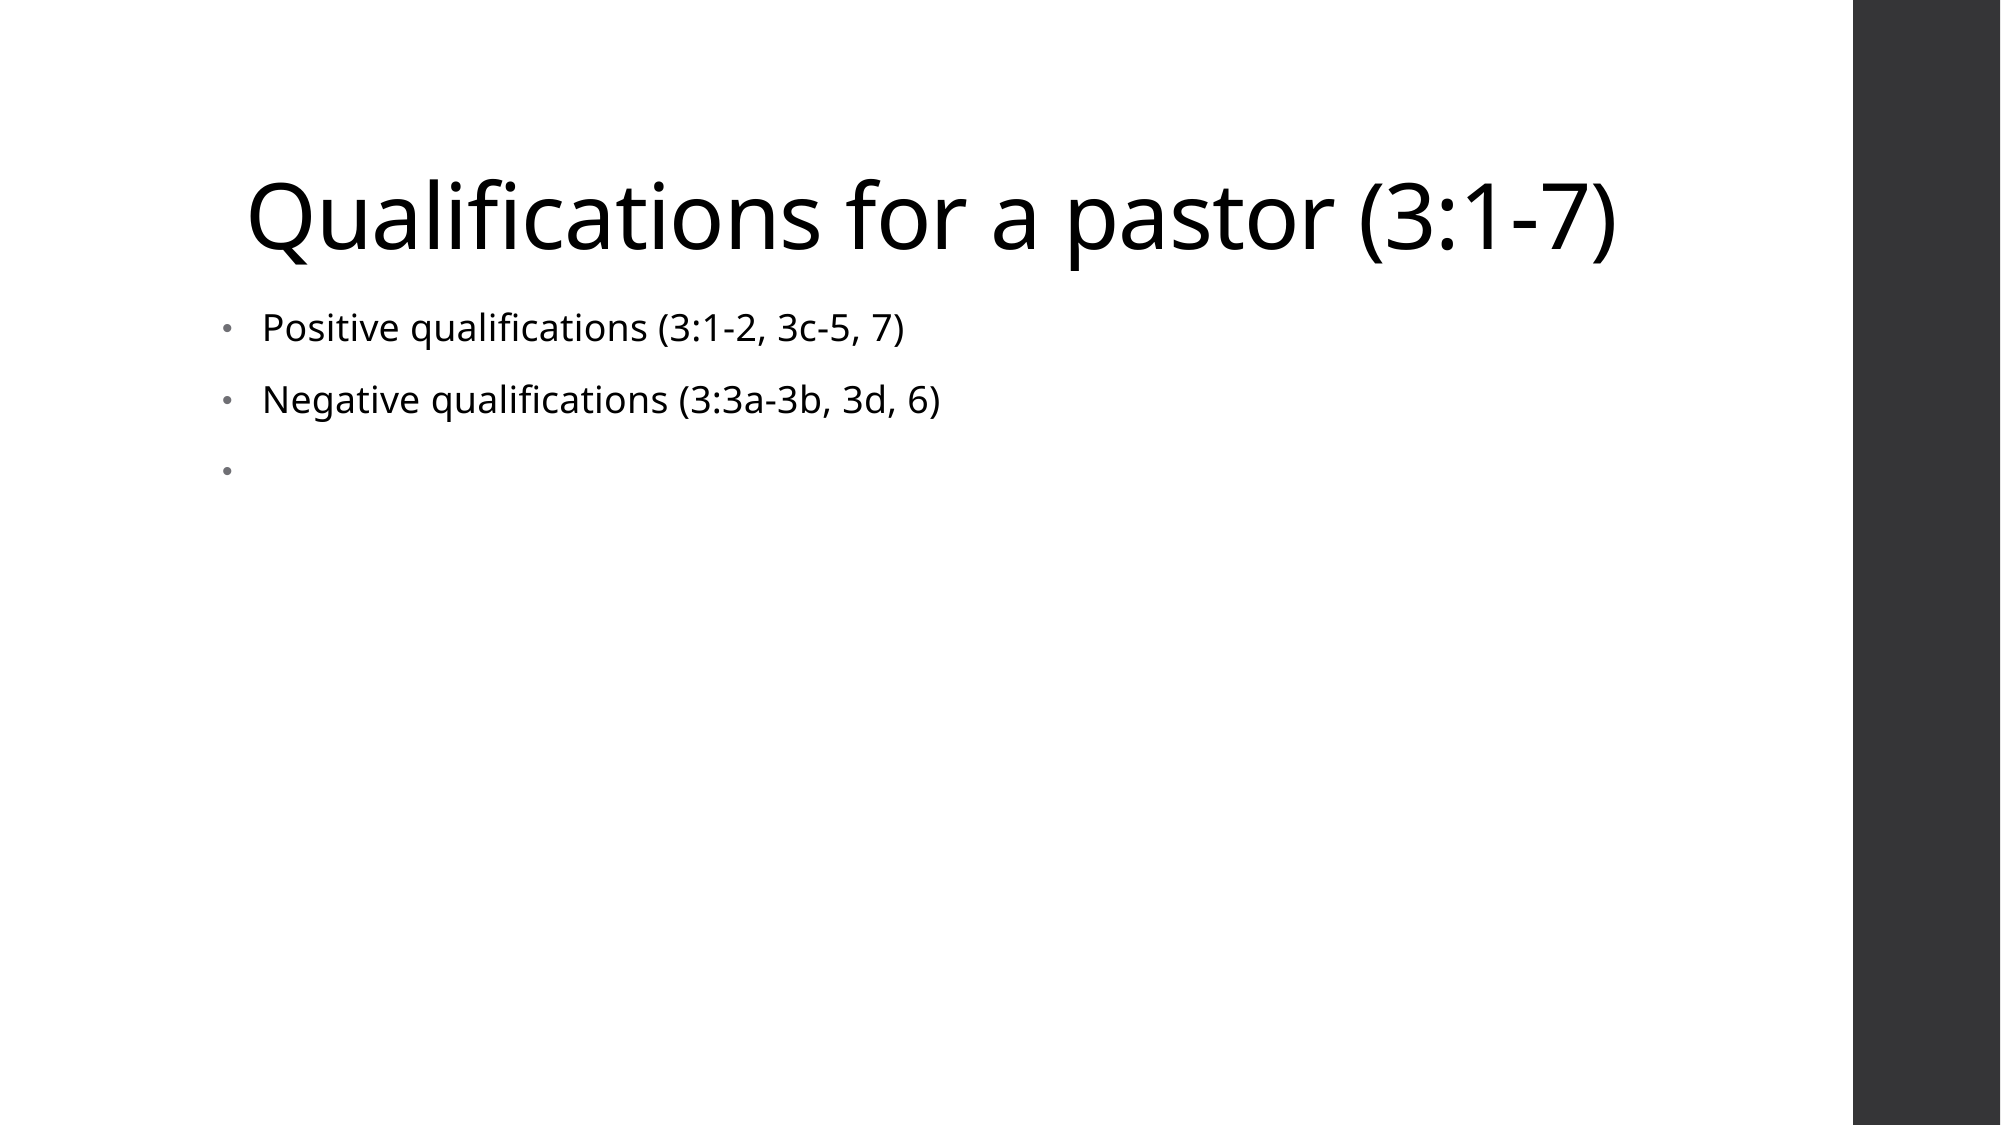

# Qualifications for a pastor (3:1-7)
 Positive qualifications (3:1-2, 3c-5, 7)
 Negative qualifications (3:3a-3b, 3d, 6)